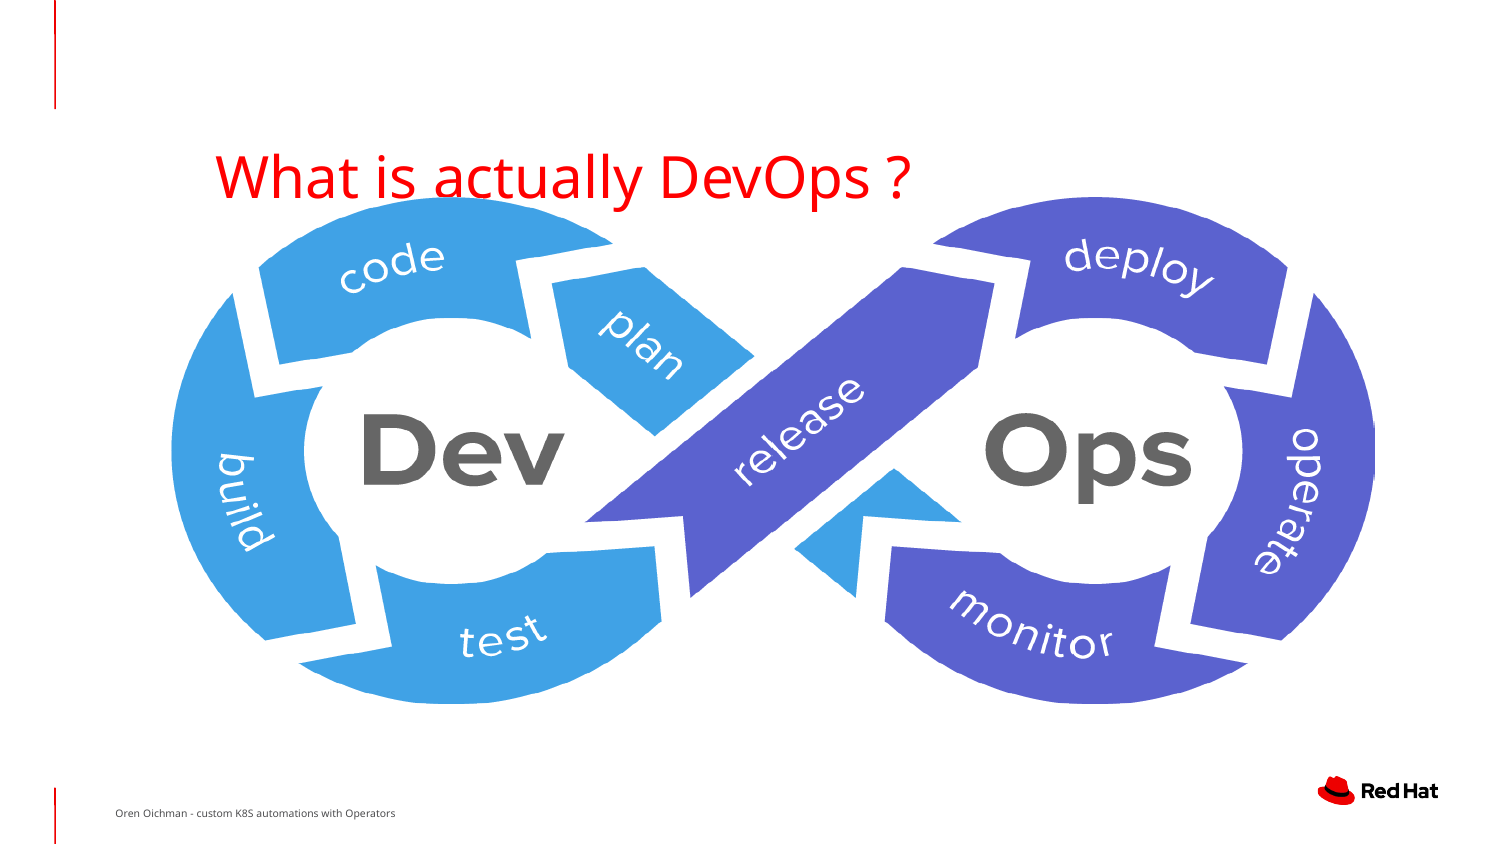

# What is actually DevOps ?
Oren Oichman - custom K8S automations with Operators